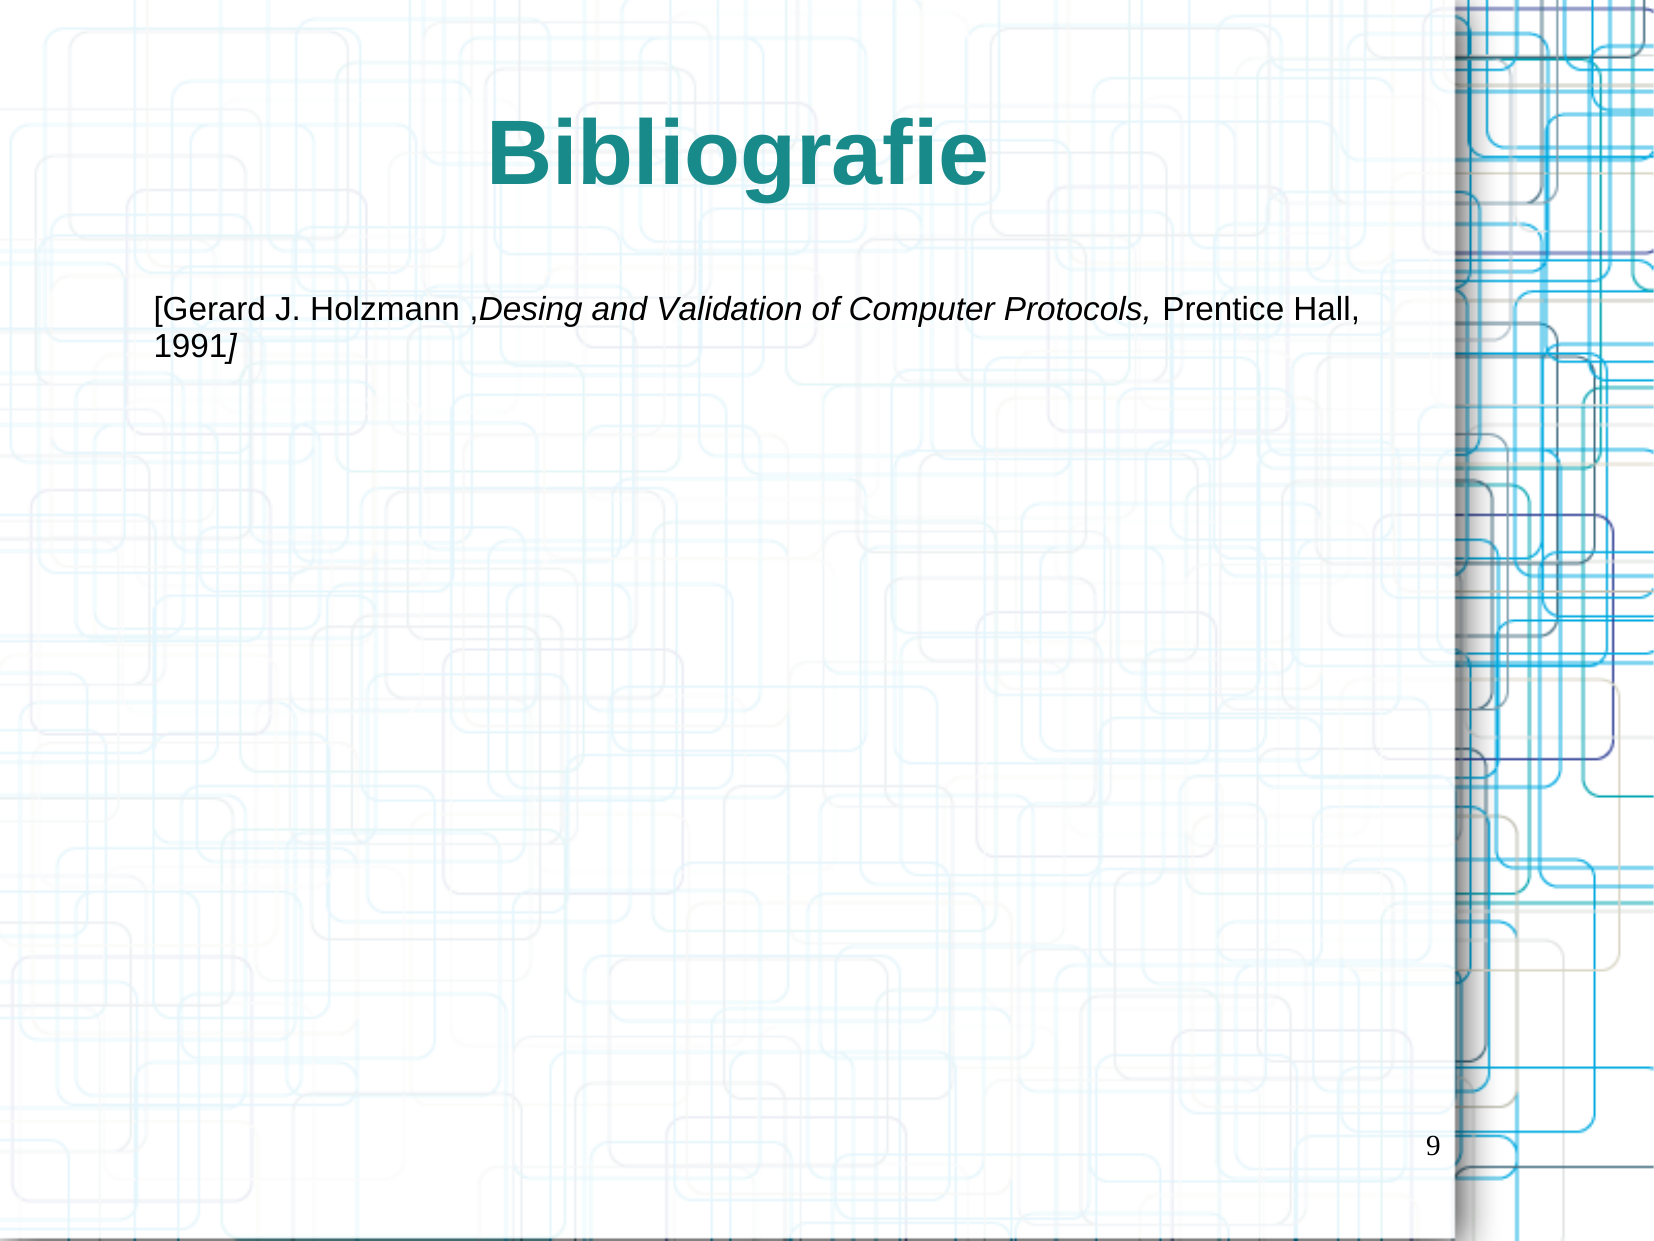

# Bibliografie
[Gerard J. Holzmann ,Desing and Validation of Computer Protocols, Prentice Hall, 1991]
9